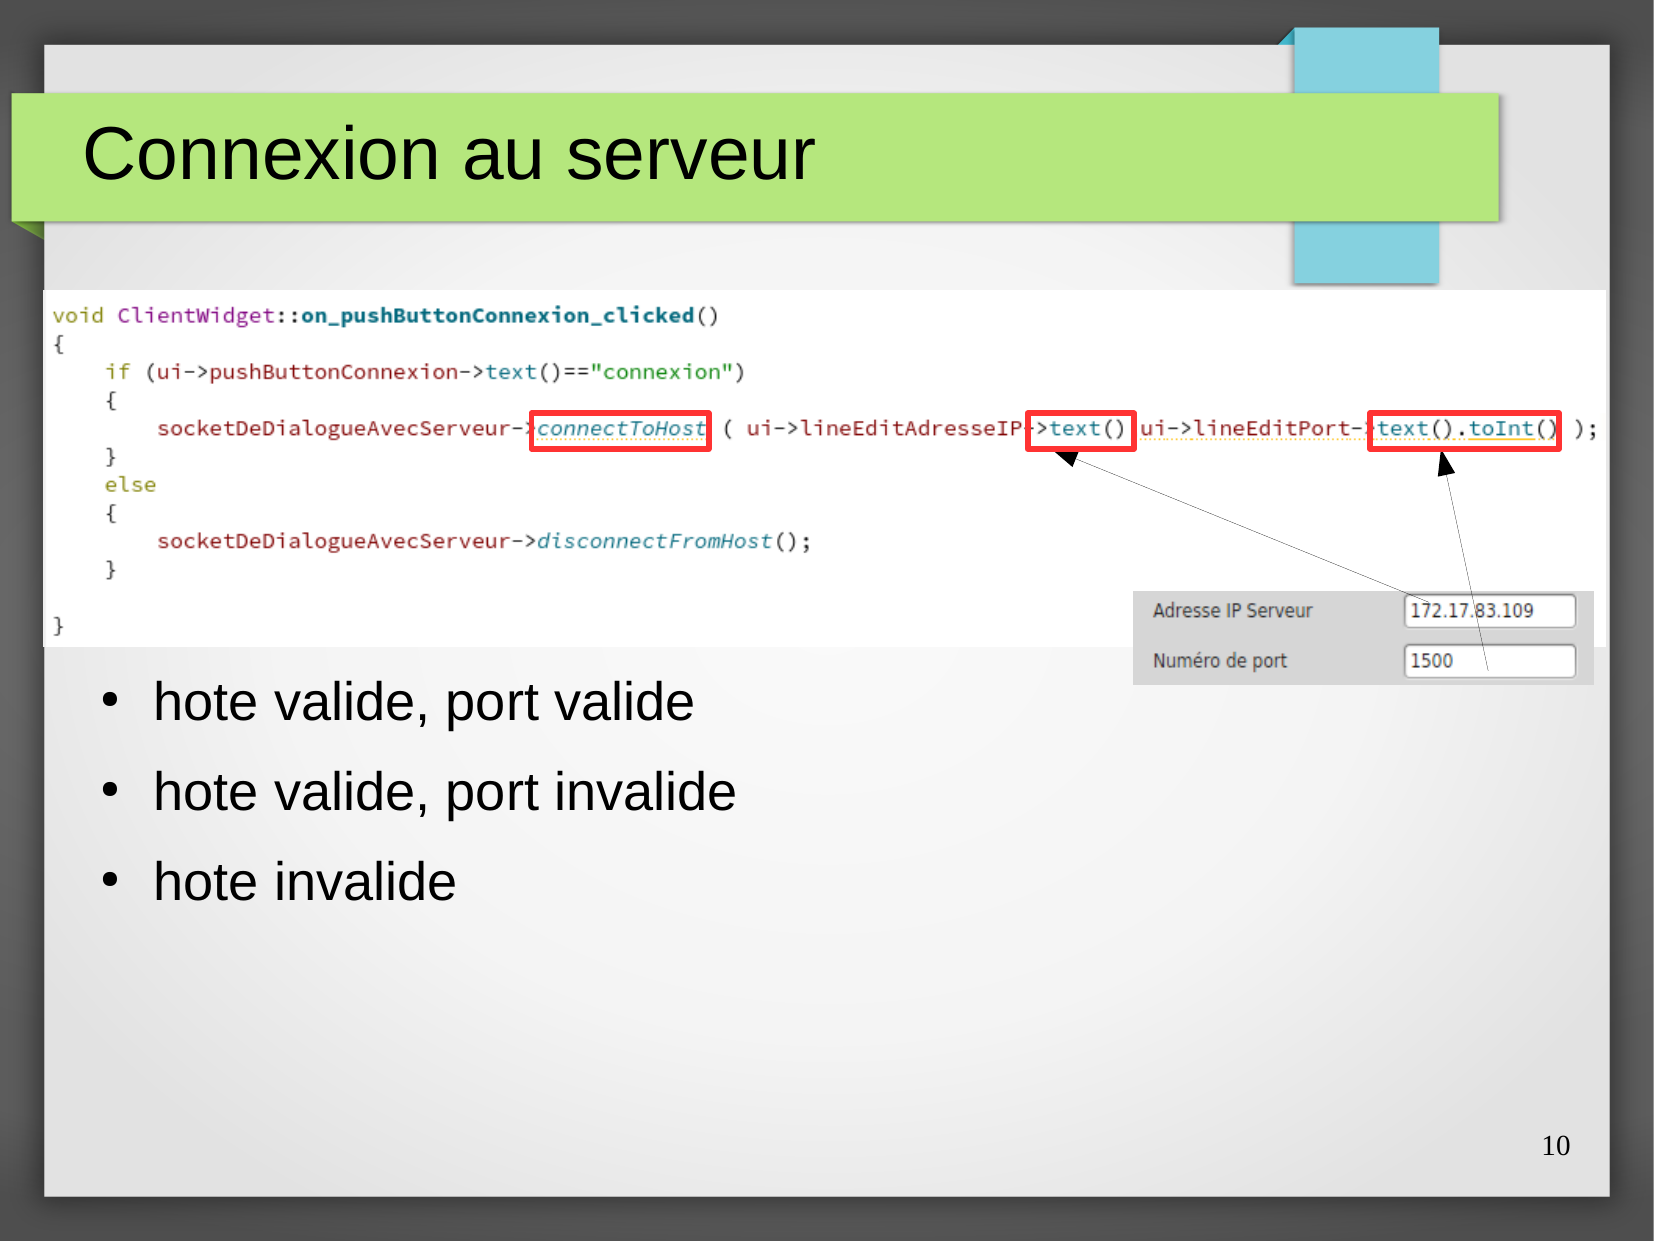

# Connexion au serveur
hote valide, port valide
hote valide, port invalide
hote invalide
10